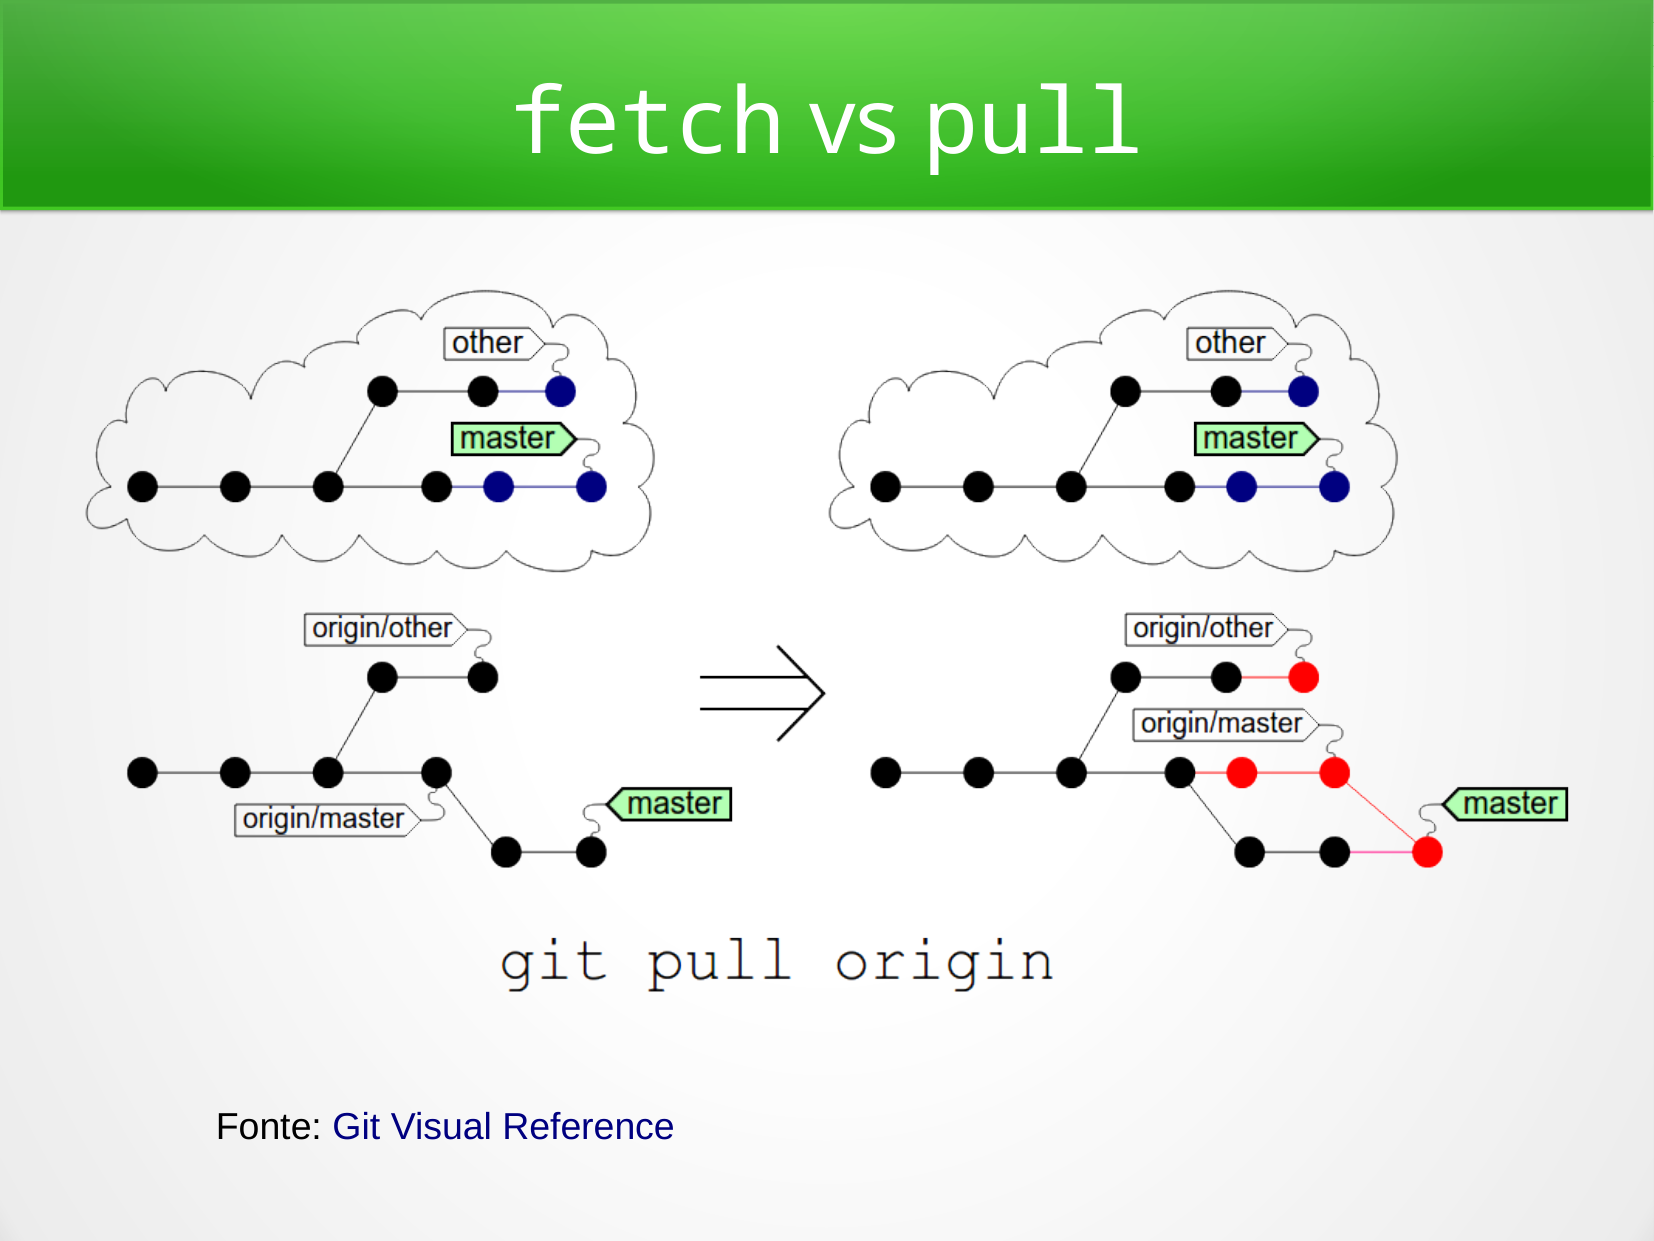

# fetch vs pull
Fonte: Git Visual Reference